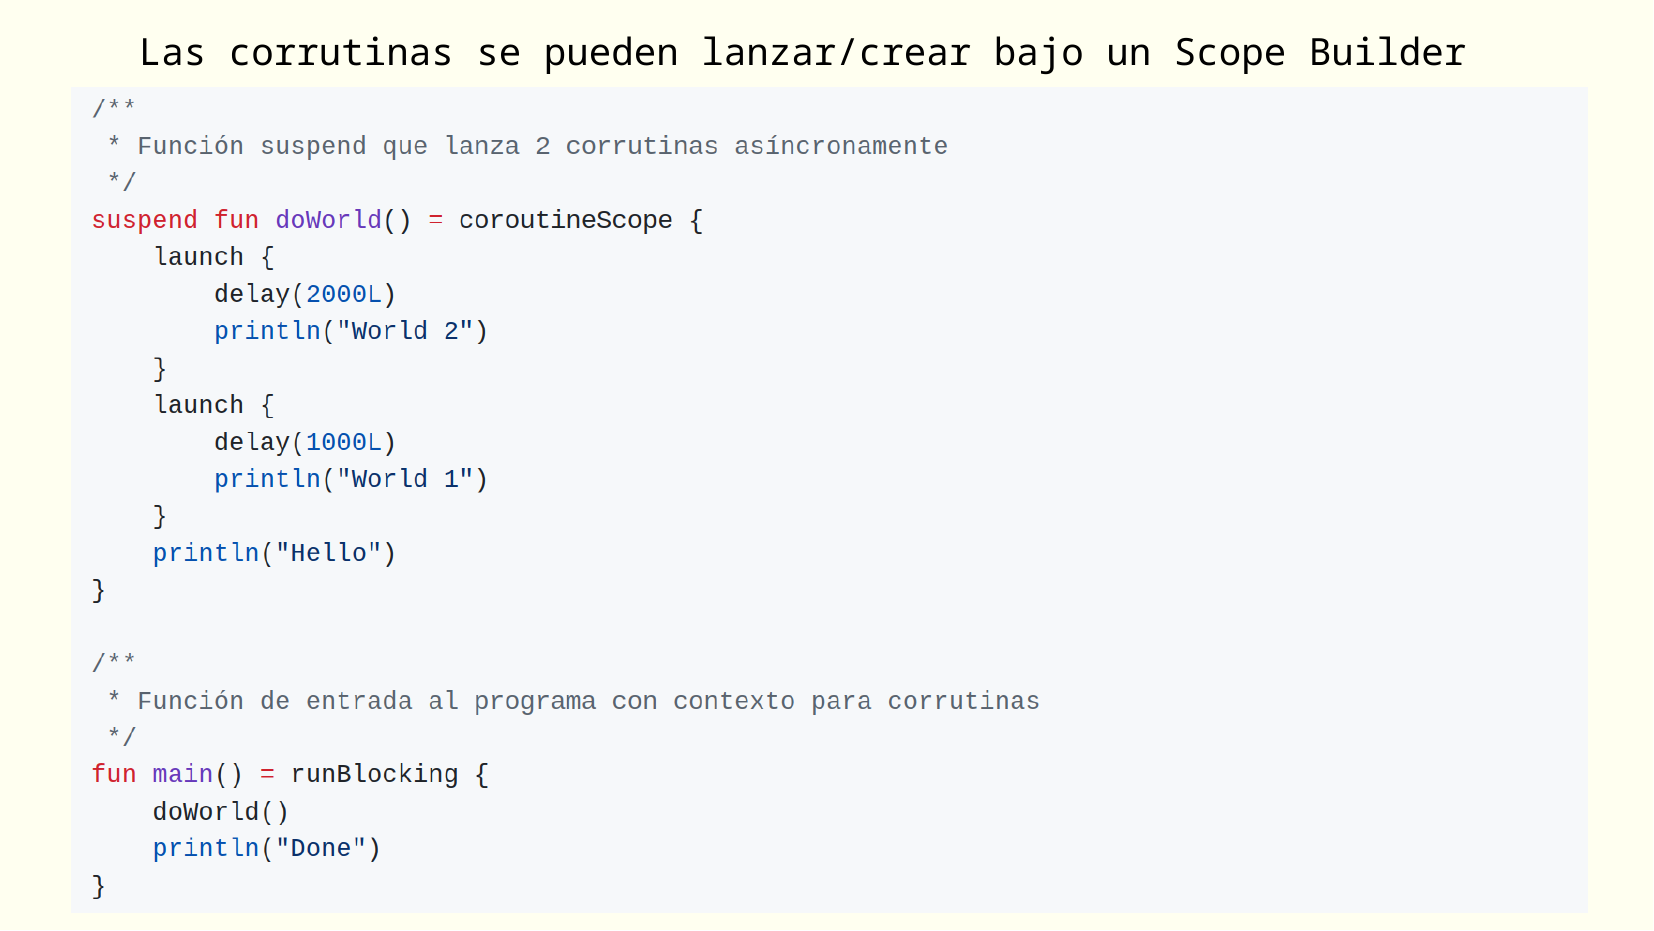

Las corrutinas se pueden lanzar/crear bajo un Scope Builder